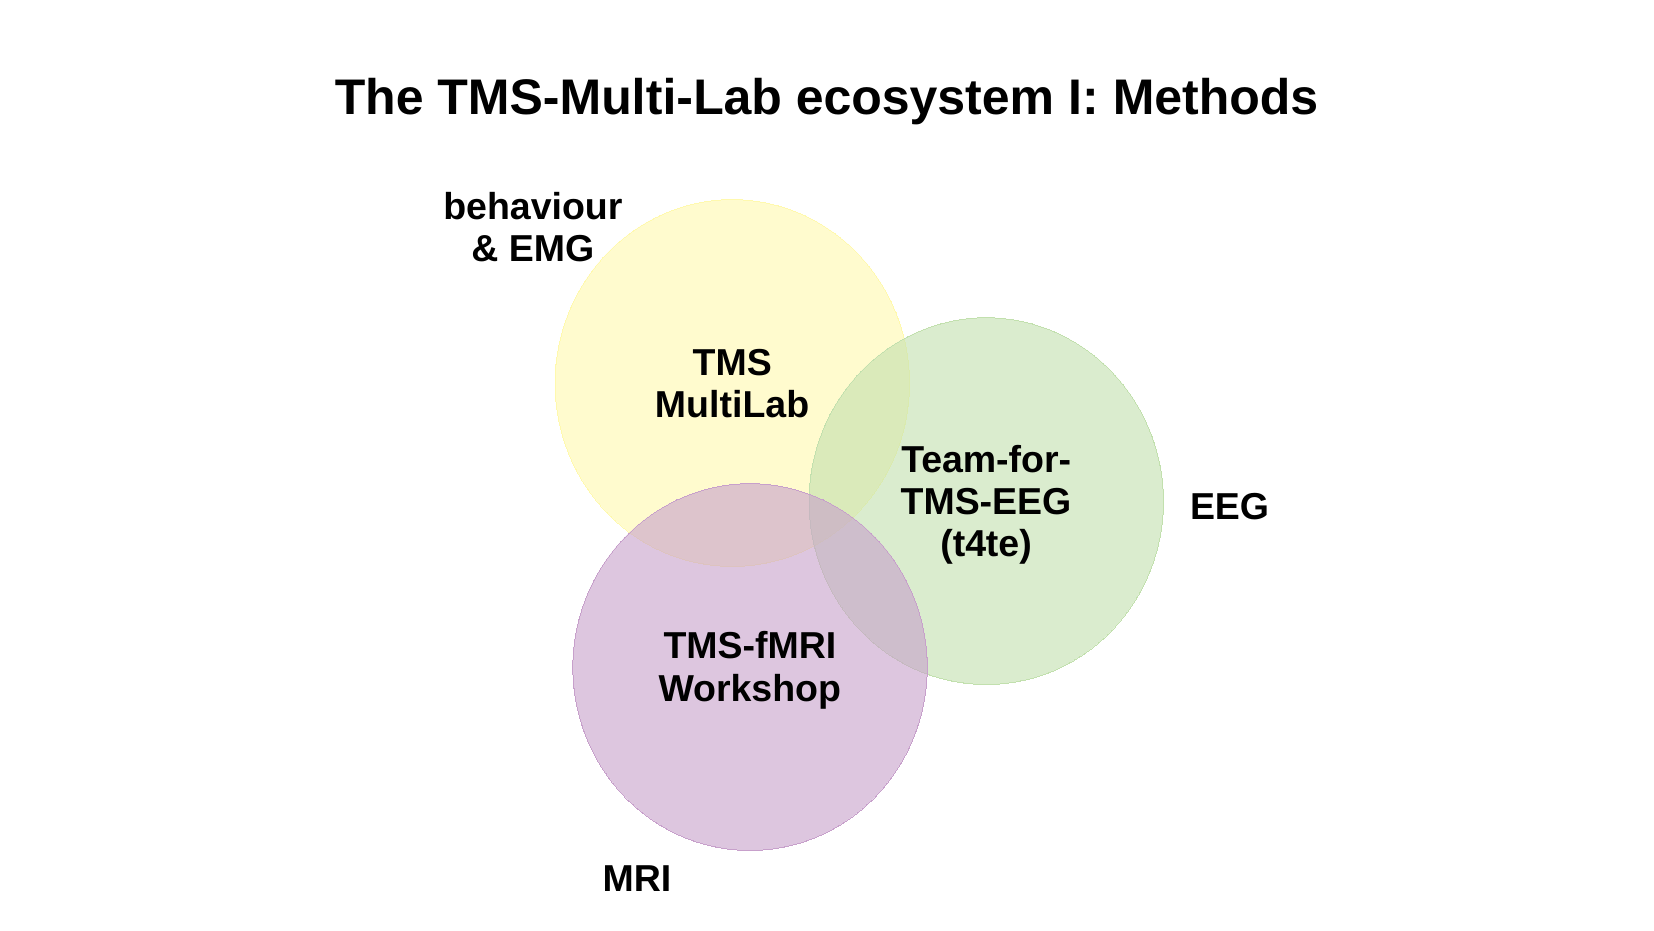

# The TMS-Multi-Lab ecosystem I: Methods
behaviour
& EMG
TMS
MultiLab
Team-for-
TMS-EEG
(t4te)
EEG
TMS-fMRI
Workshop
MRI